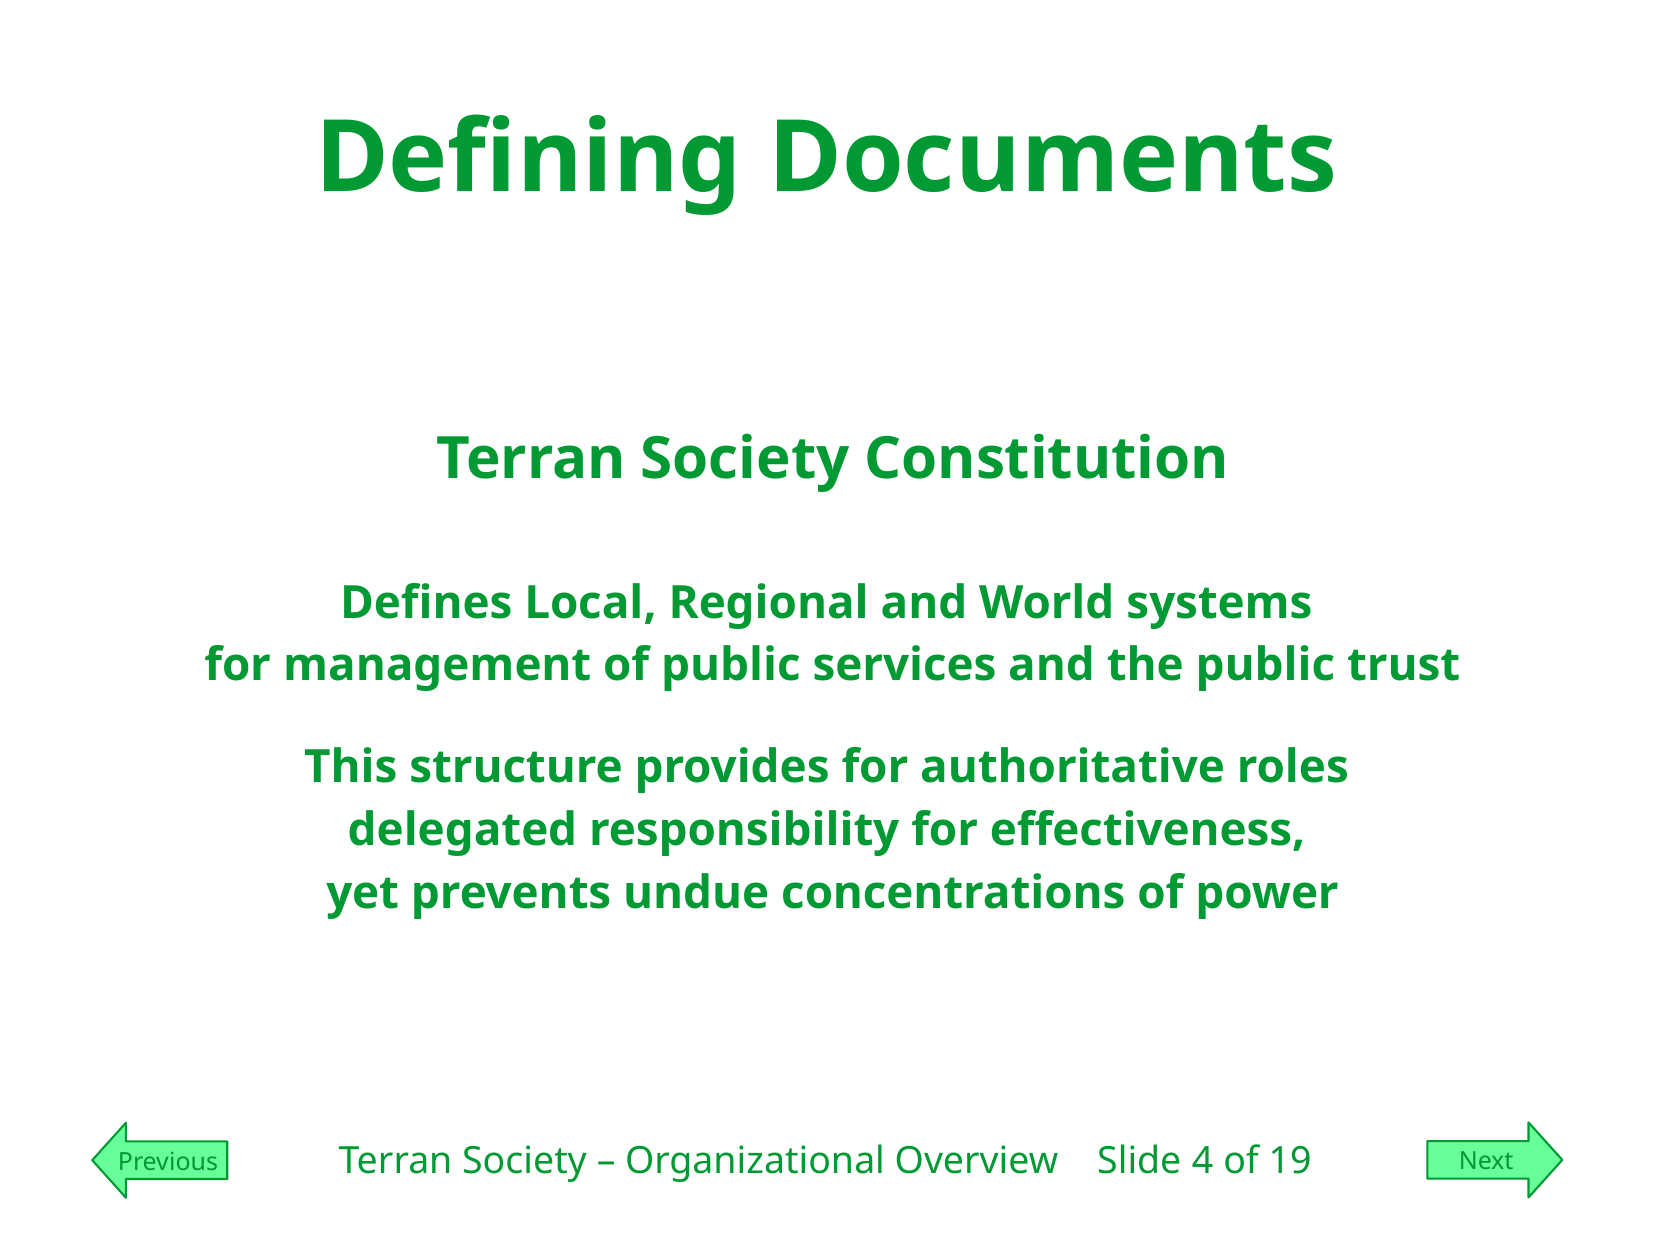

# Defining Documents
Terran Society Constitution
Defines Local, Regional and World systems
for management of public services and the public trust
This structure provides for authoritative roles
delegated responsibility for effectiveness,
yet prevents undue concentrations of power
Next
Previous
Terran Society – Organizational Overview Slide of 19